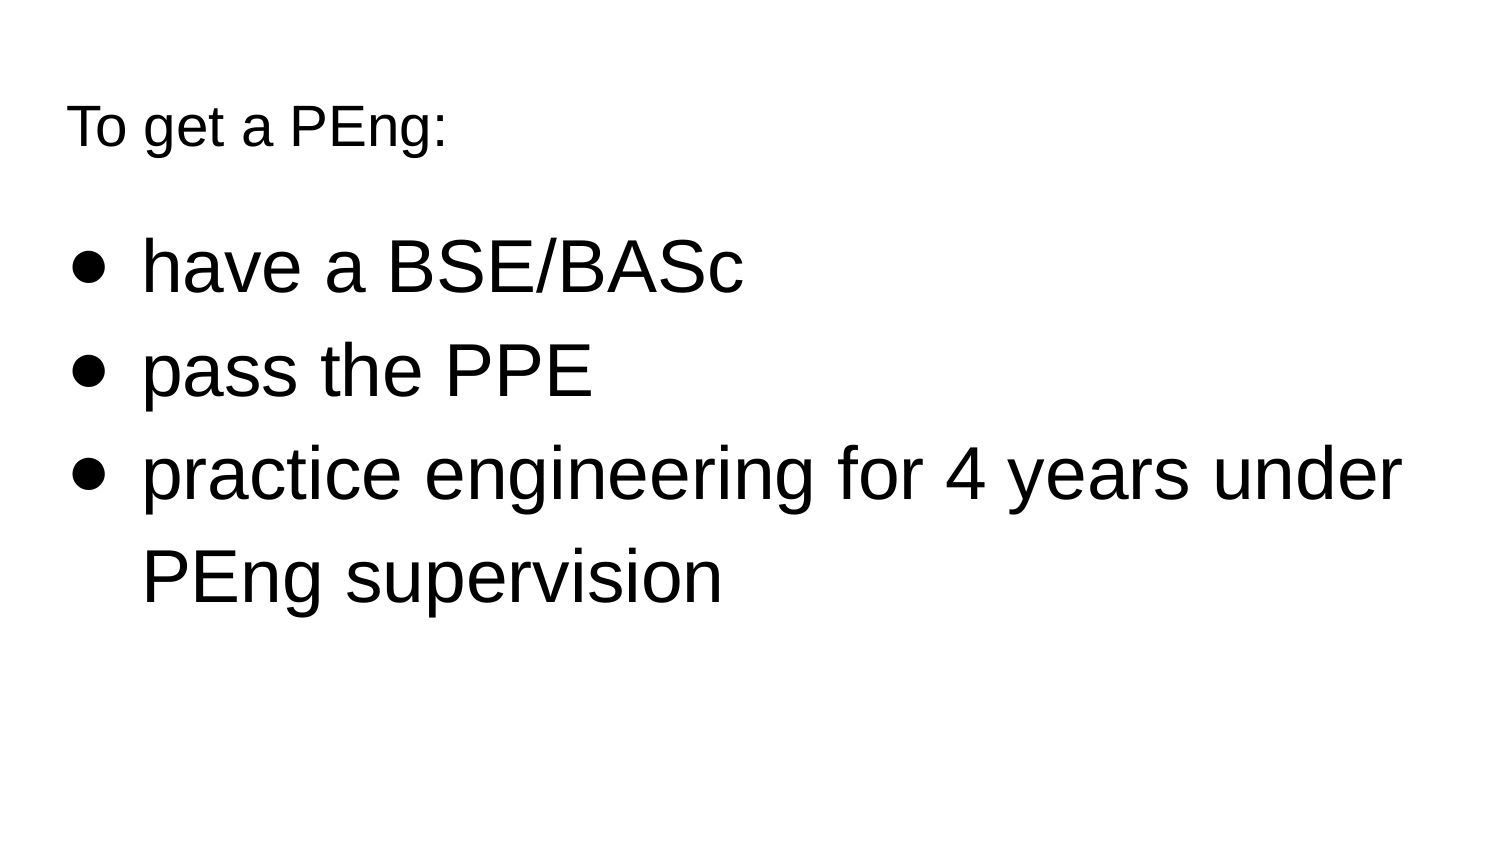

# To get a PEng:
have a BSE/BASc
pass the PPE
practice engineering for 4 years under PEng supervision